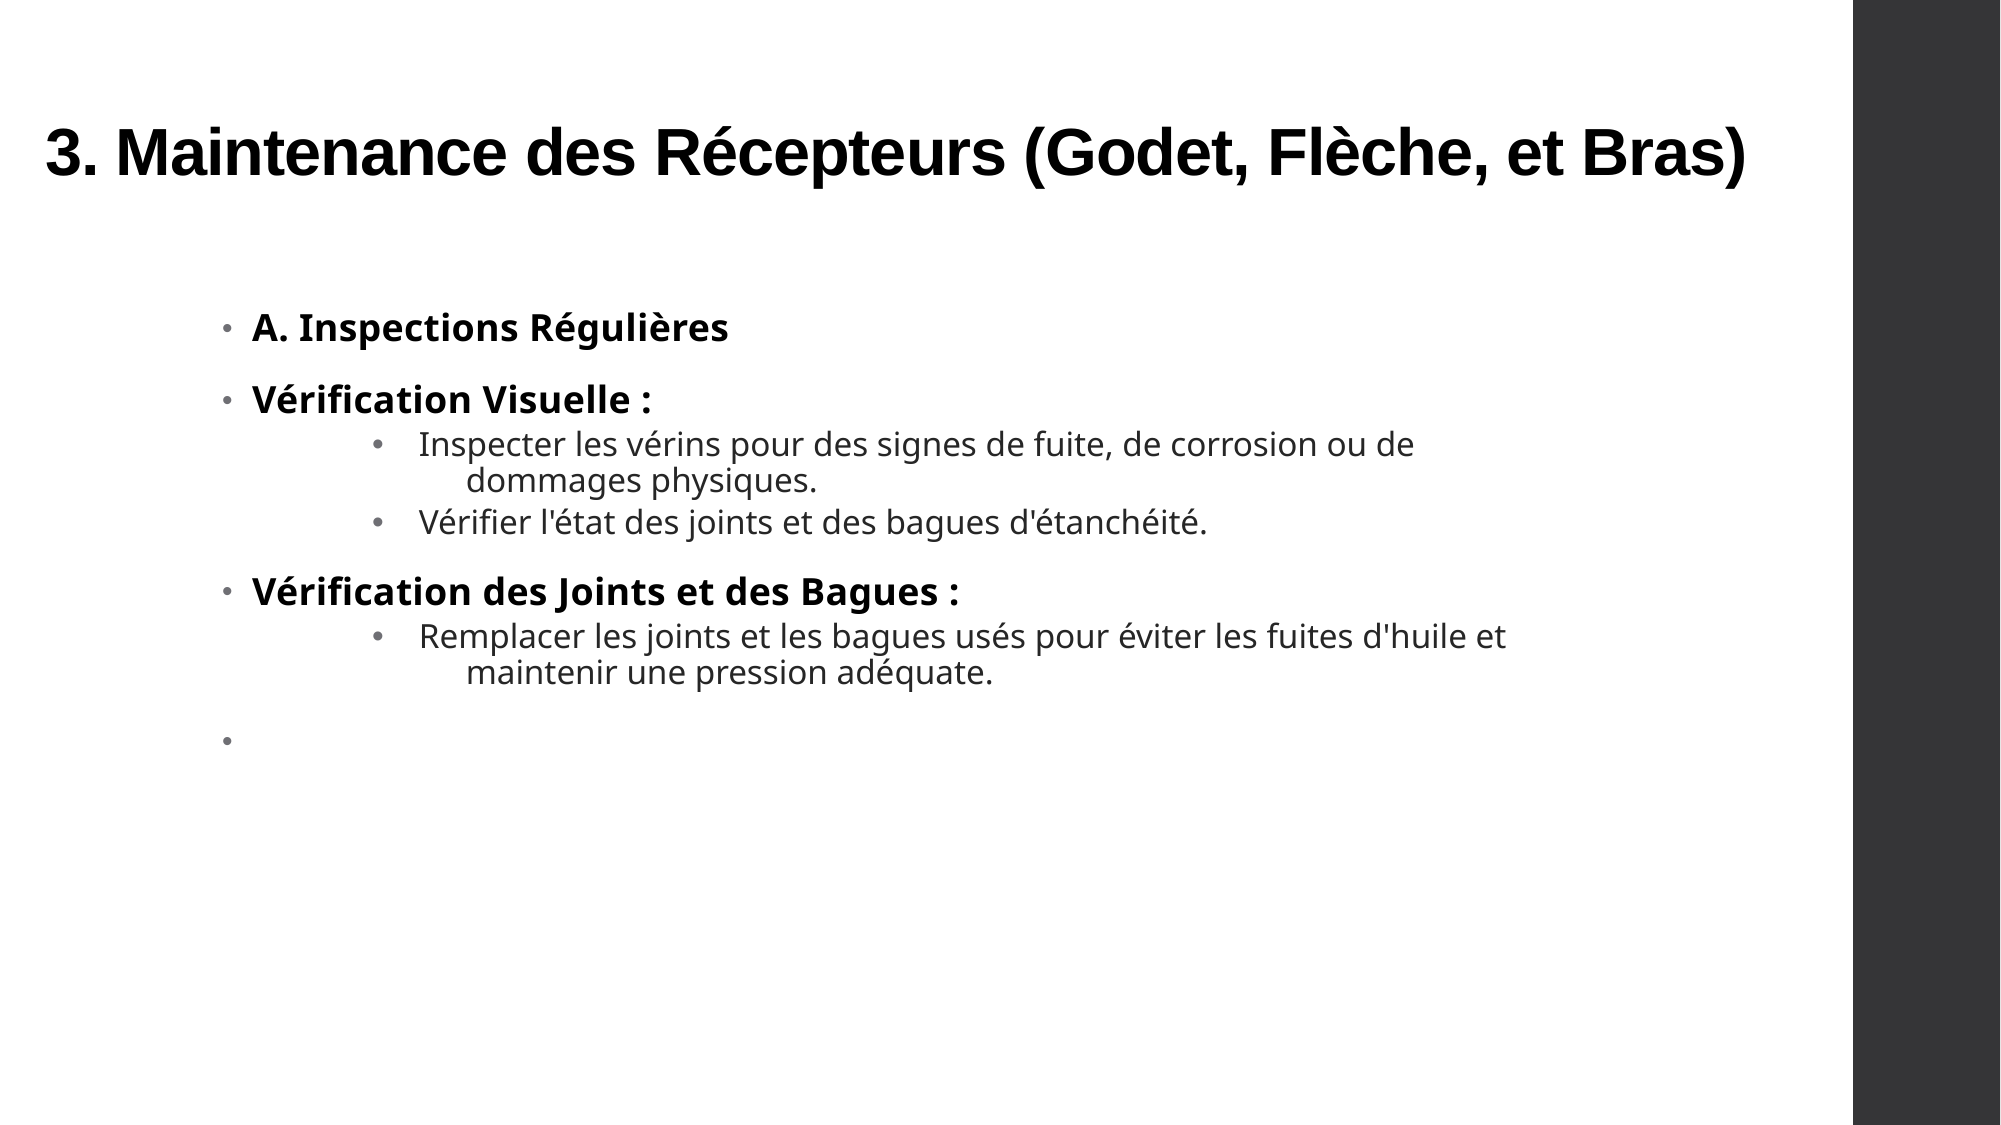

# 3. Maintenance des Récepteurs (Godet, Flèche, et Bras)
A. Inspections Régulières
Vérification Visuelle :
Inspecter les vérins pour des signes de fuite, de corrosion ou de dommages physiques.
Vérifier l'état des joints et des bagues d'étanchéité.
Vérification des Joints et des Bagues :
Remplacer les joints et les bagues usés pour éviter les fuites d'huile et maintenir une pression adéquate.